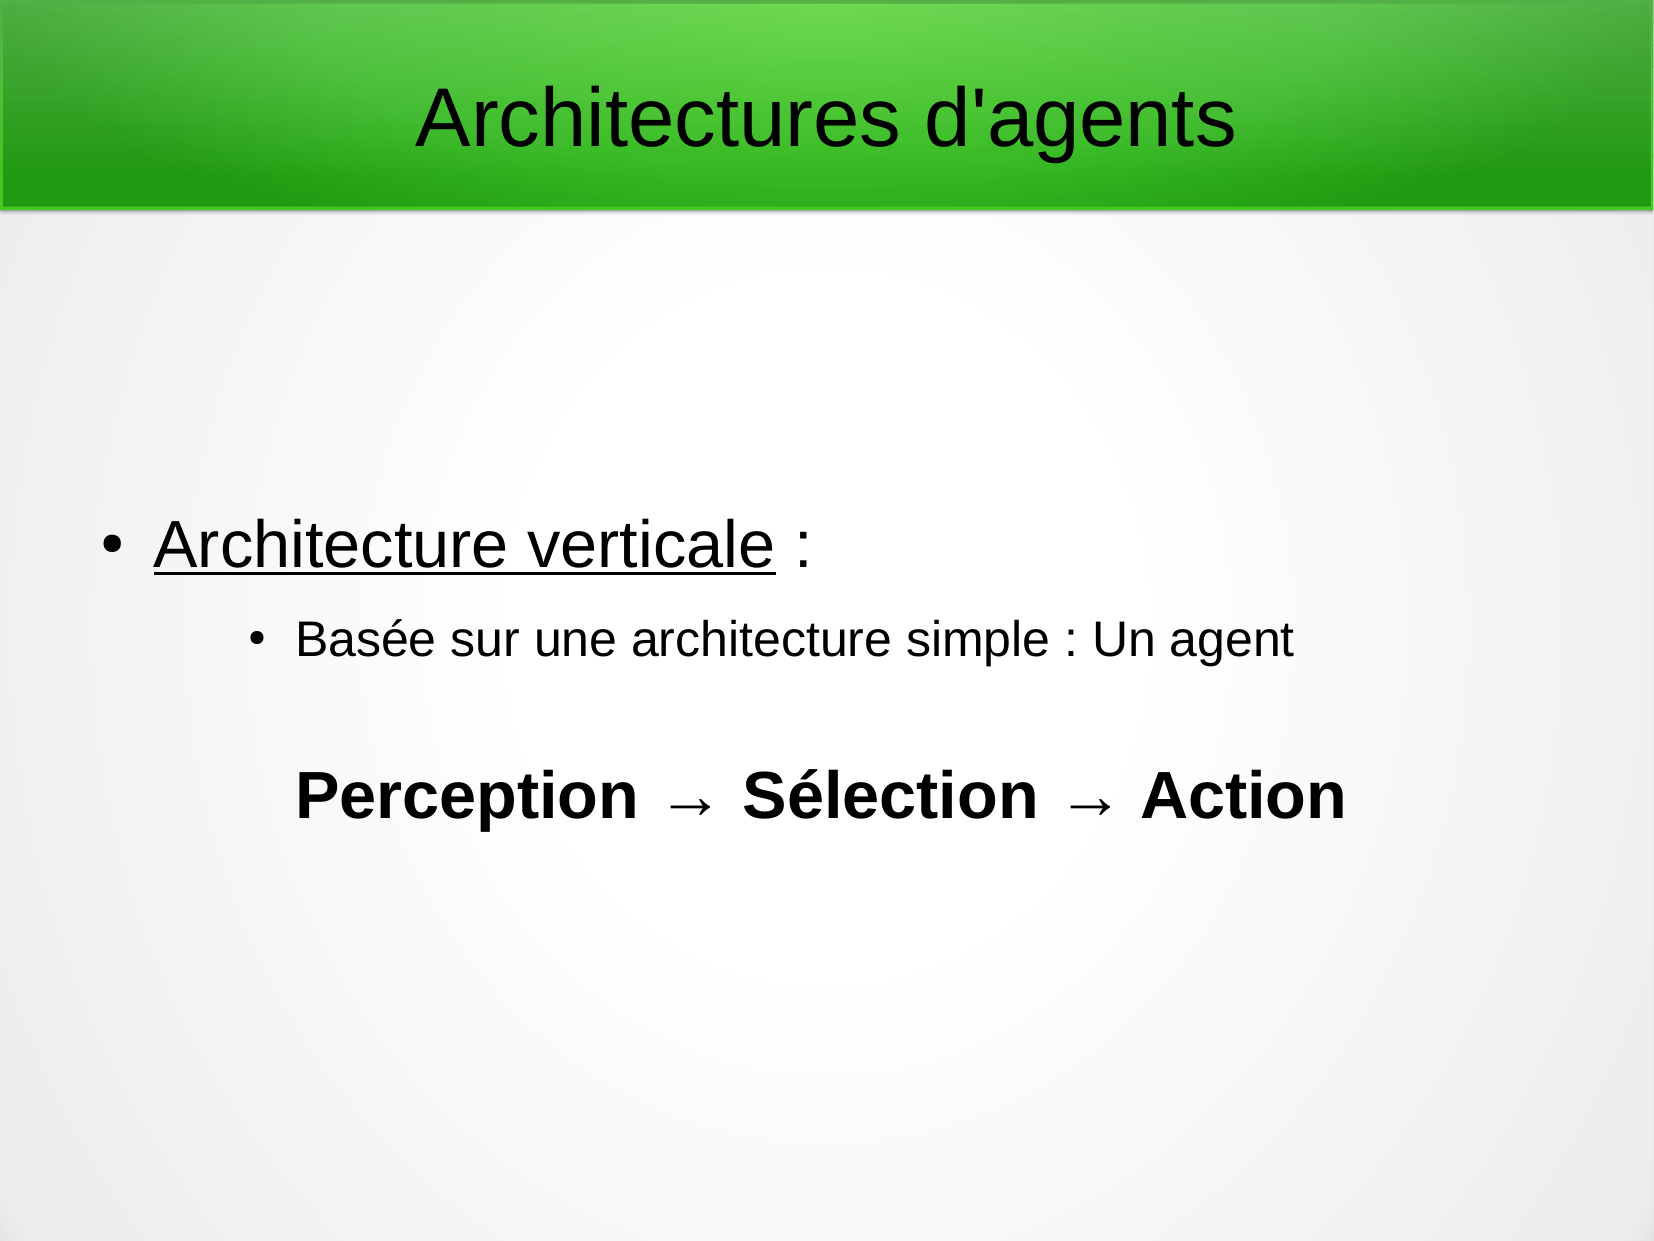

# Architectures d'agents
Architecture verticale :
Basée sur une architecture simple : Un agent
Perception → Sélection → Action